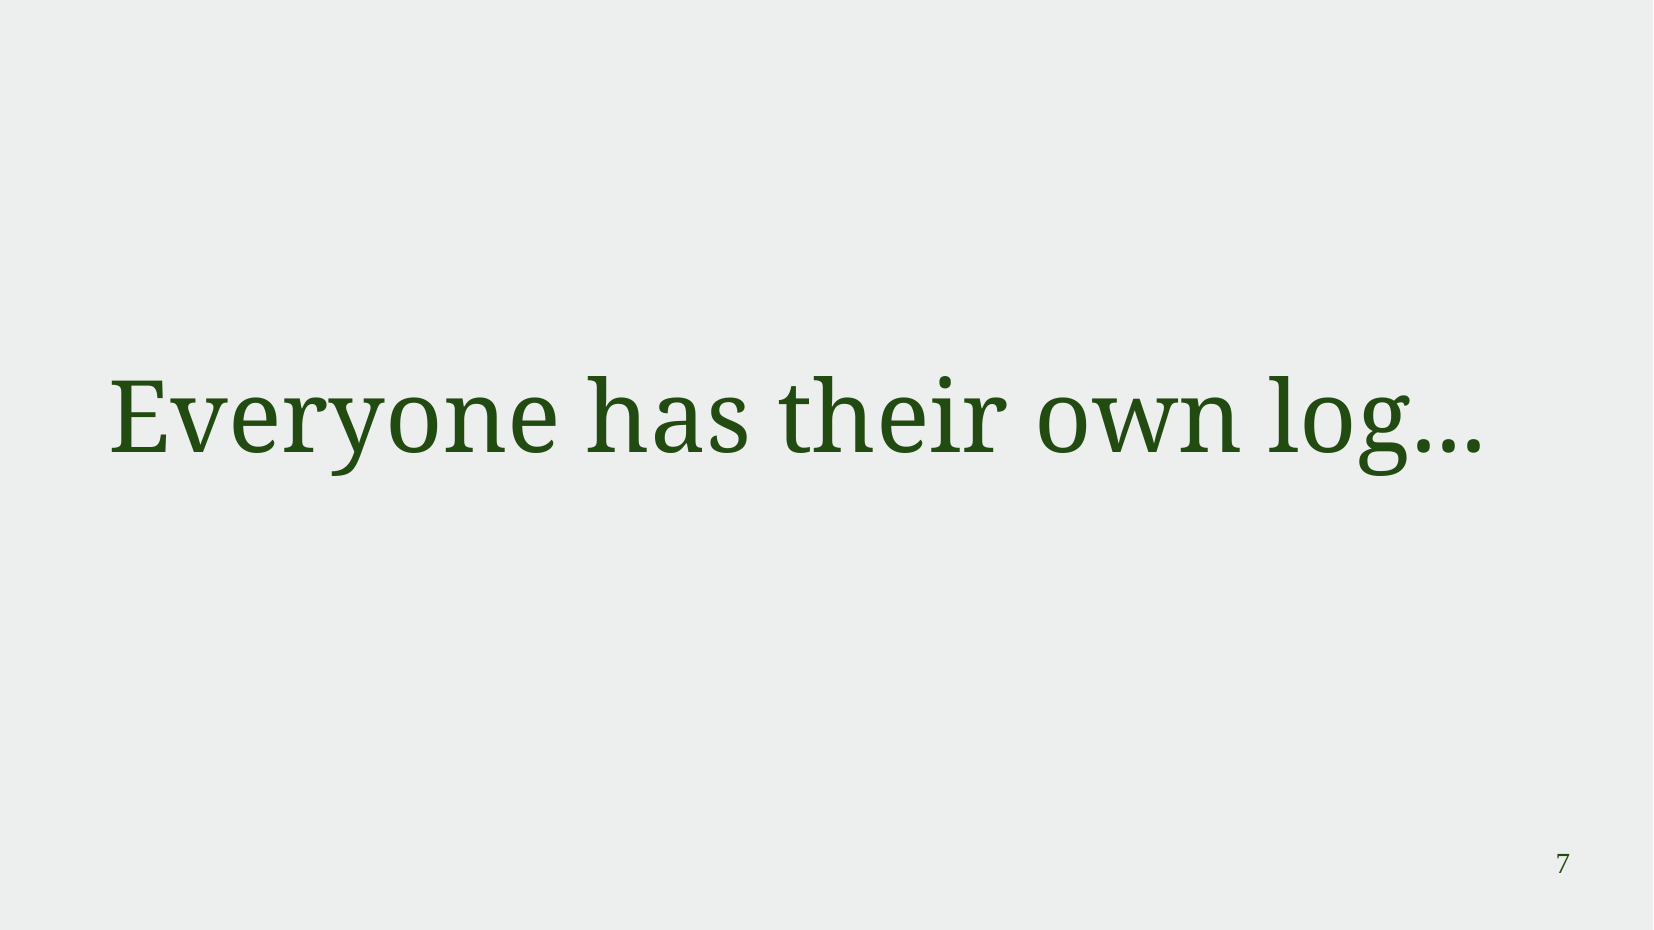

# Everyone has their own log...
7